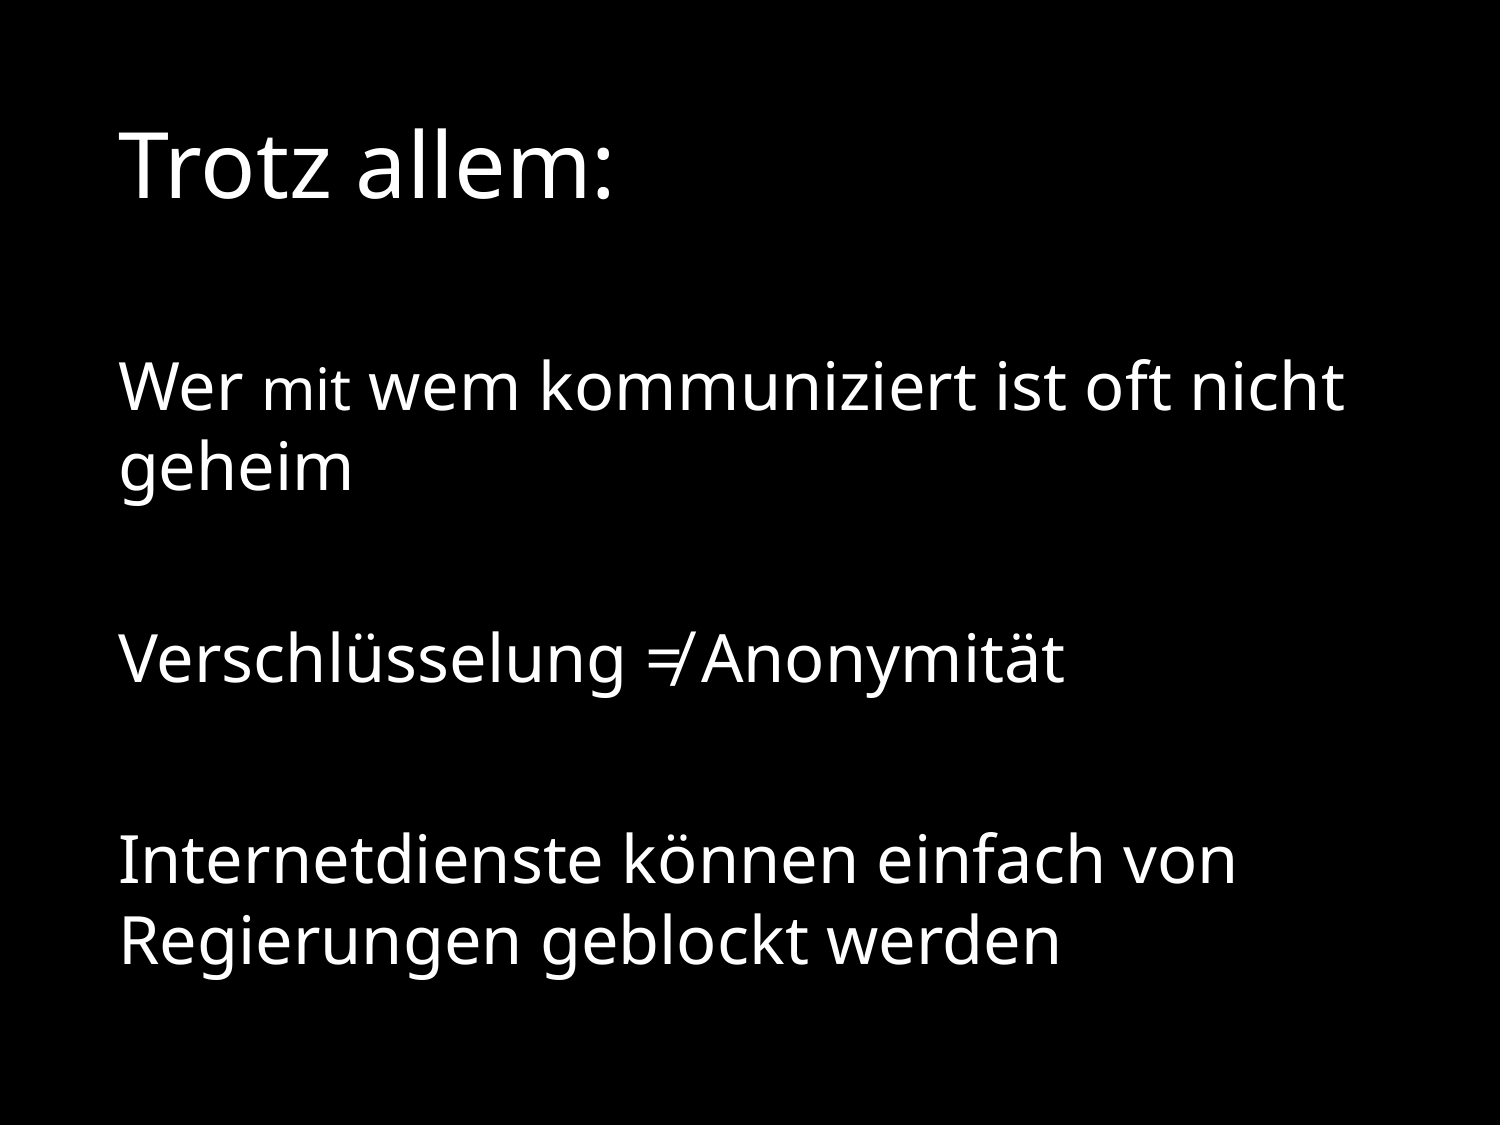

# Trotz allem:
Wer mit wem kommuniziert ist oft nicht geheim
Verschlüsselung ≠ Anonymität
Internetdienste können einfach von Regierungen geblockt werden